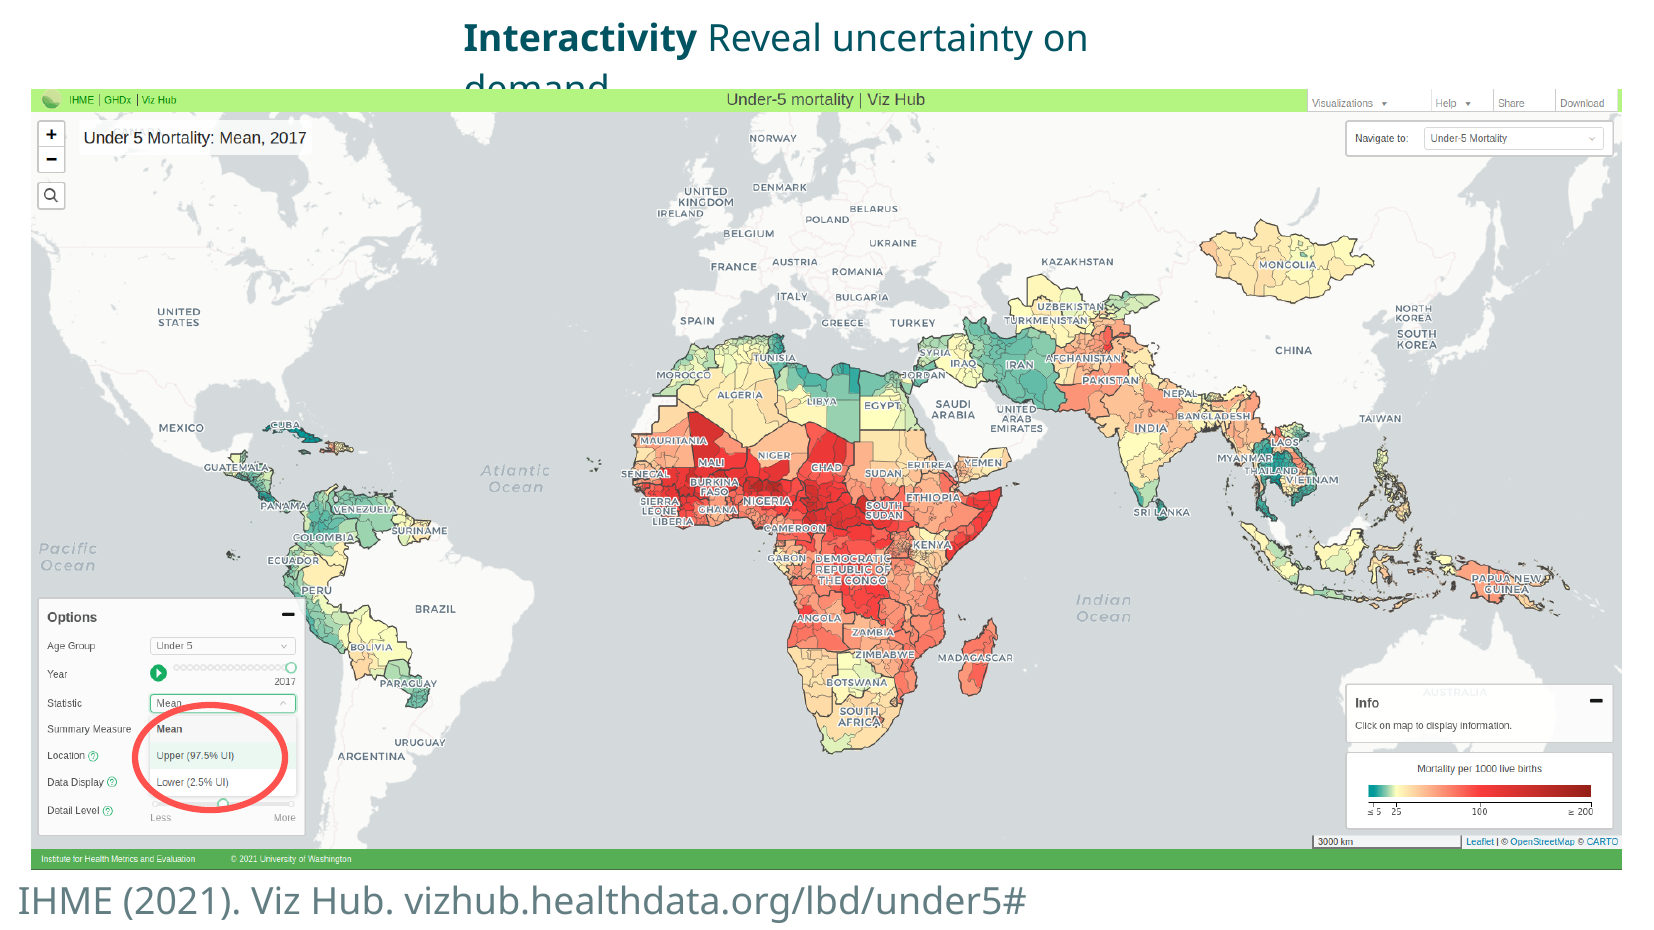

Interactivity Reveal uncertainty on demand
IHME (2021). Viz Hub. vizhub.healthdata.org/lbd/under5#